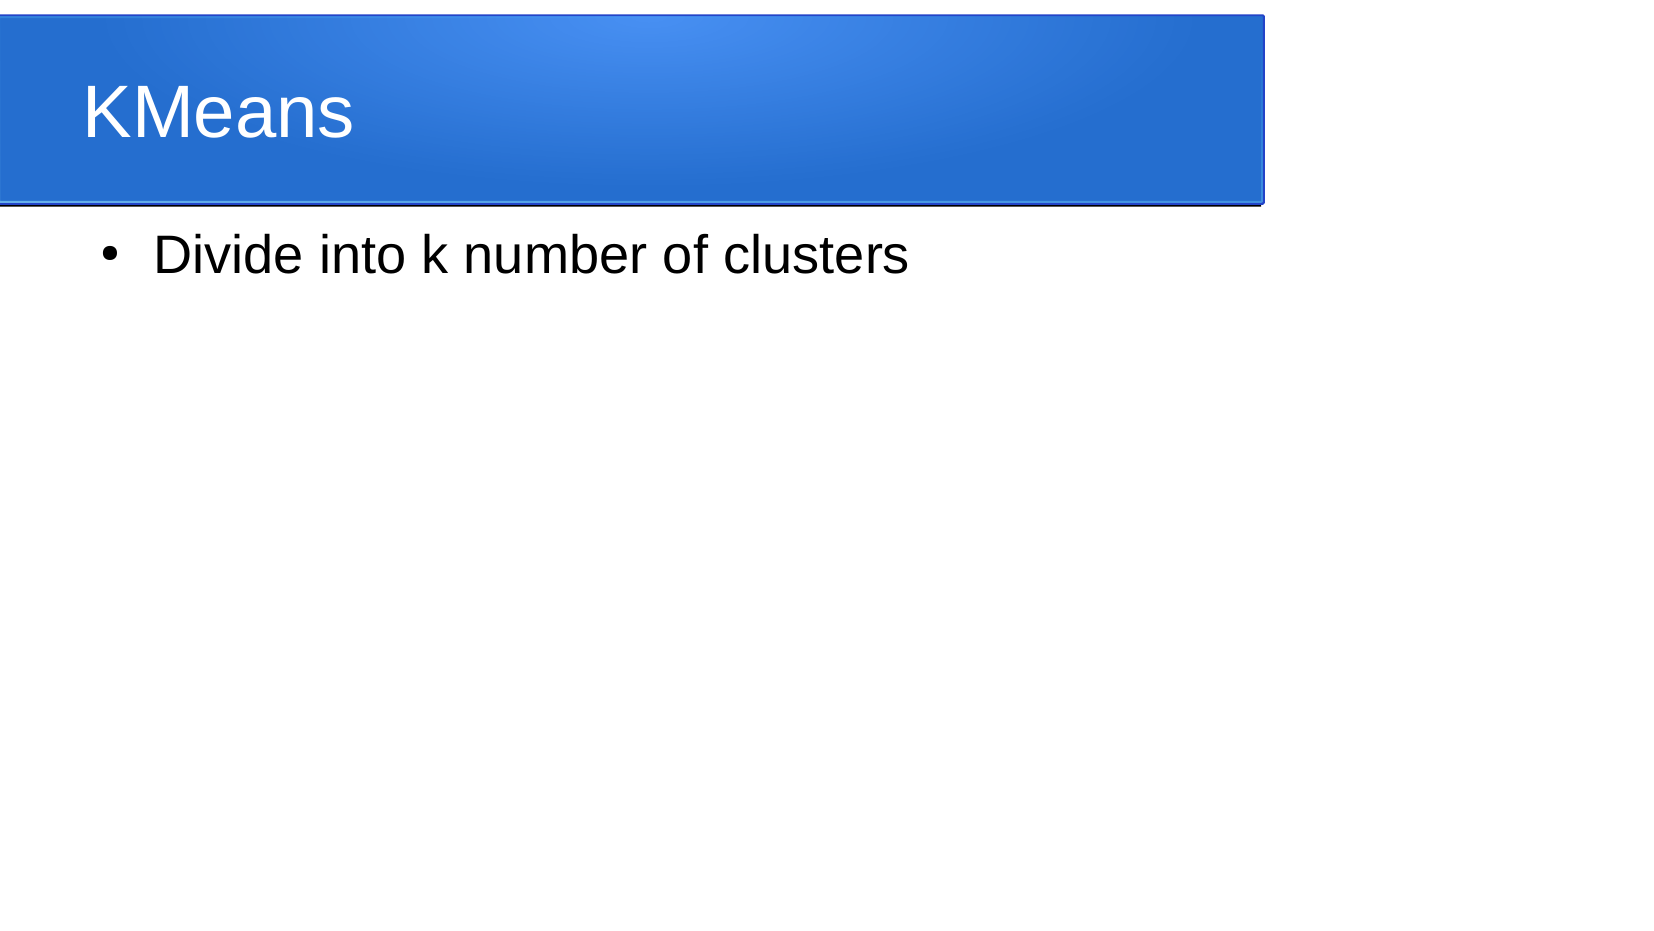

# KMeans
Divide into k number of clusters